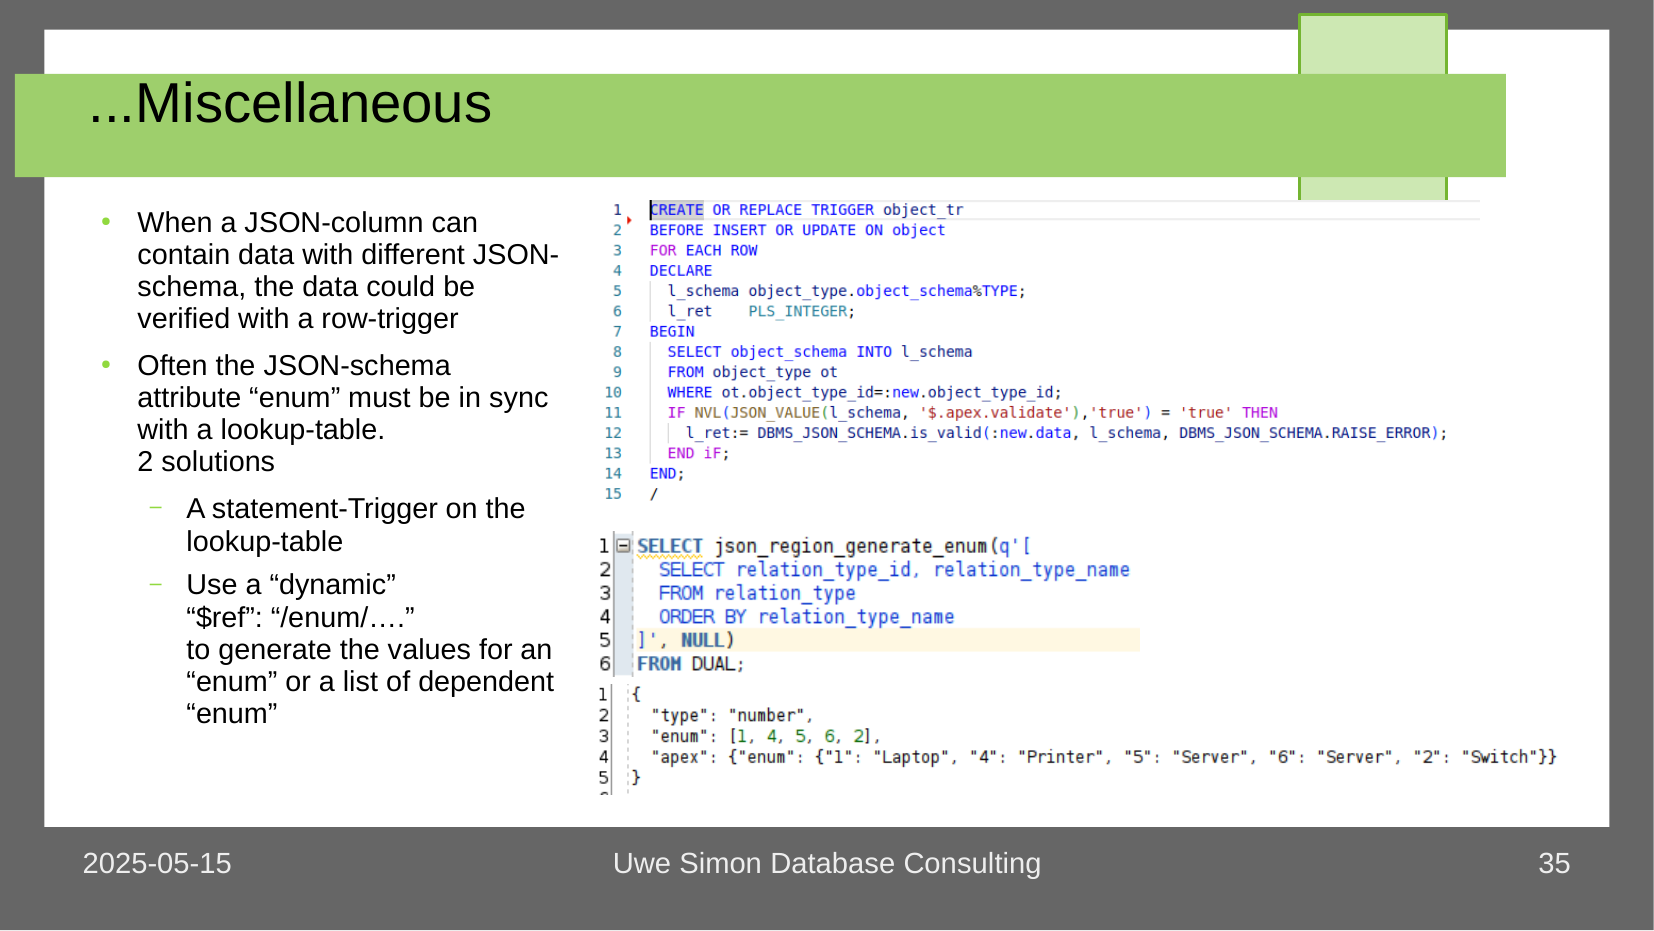

# ...Miscellaneous
When a JSON-column can contain data with different JSON-schema, the data could be verified with a row-trigger
Often the JSON-schema attribute “enum” must be in sync with a lookup-table.
2 solutions
A statement-Trigger on the lookup-table
Use a “dynamic”
“$ref”: “/enum/….”
to generate the values for an “enum” or a list of dependent “enum”
2024-04-24
Uwe Simon Database Consulting
35